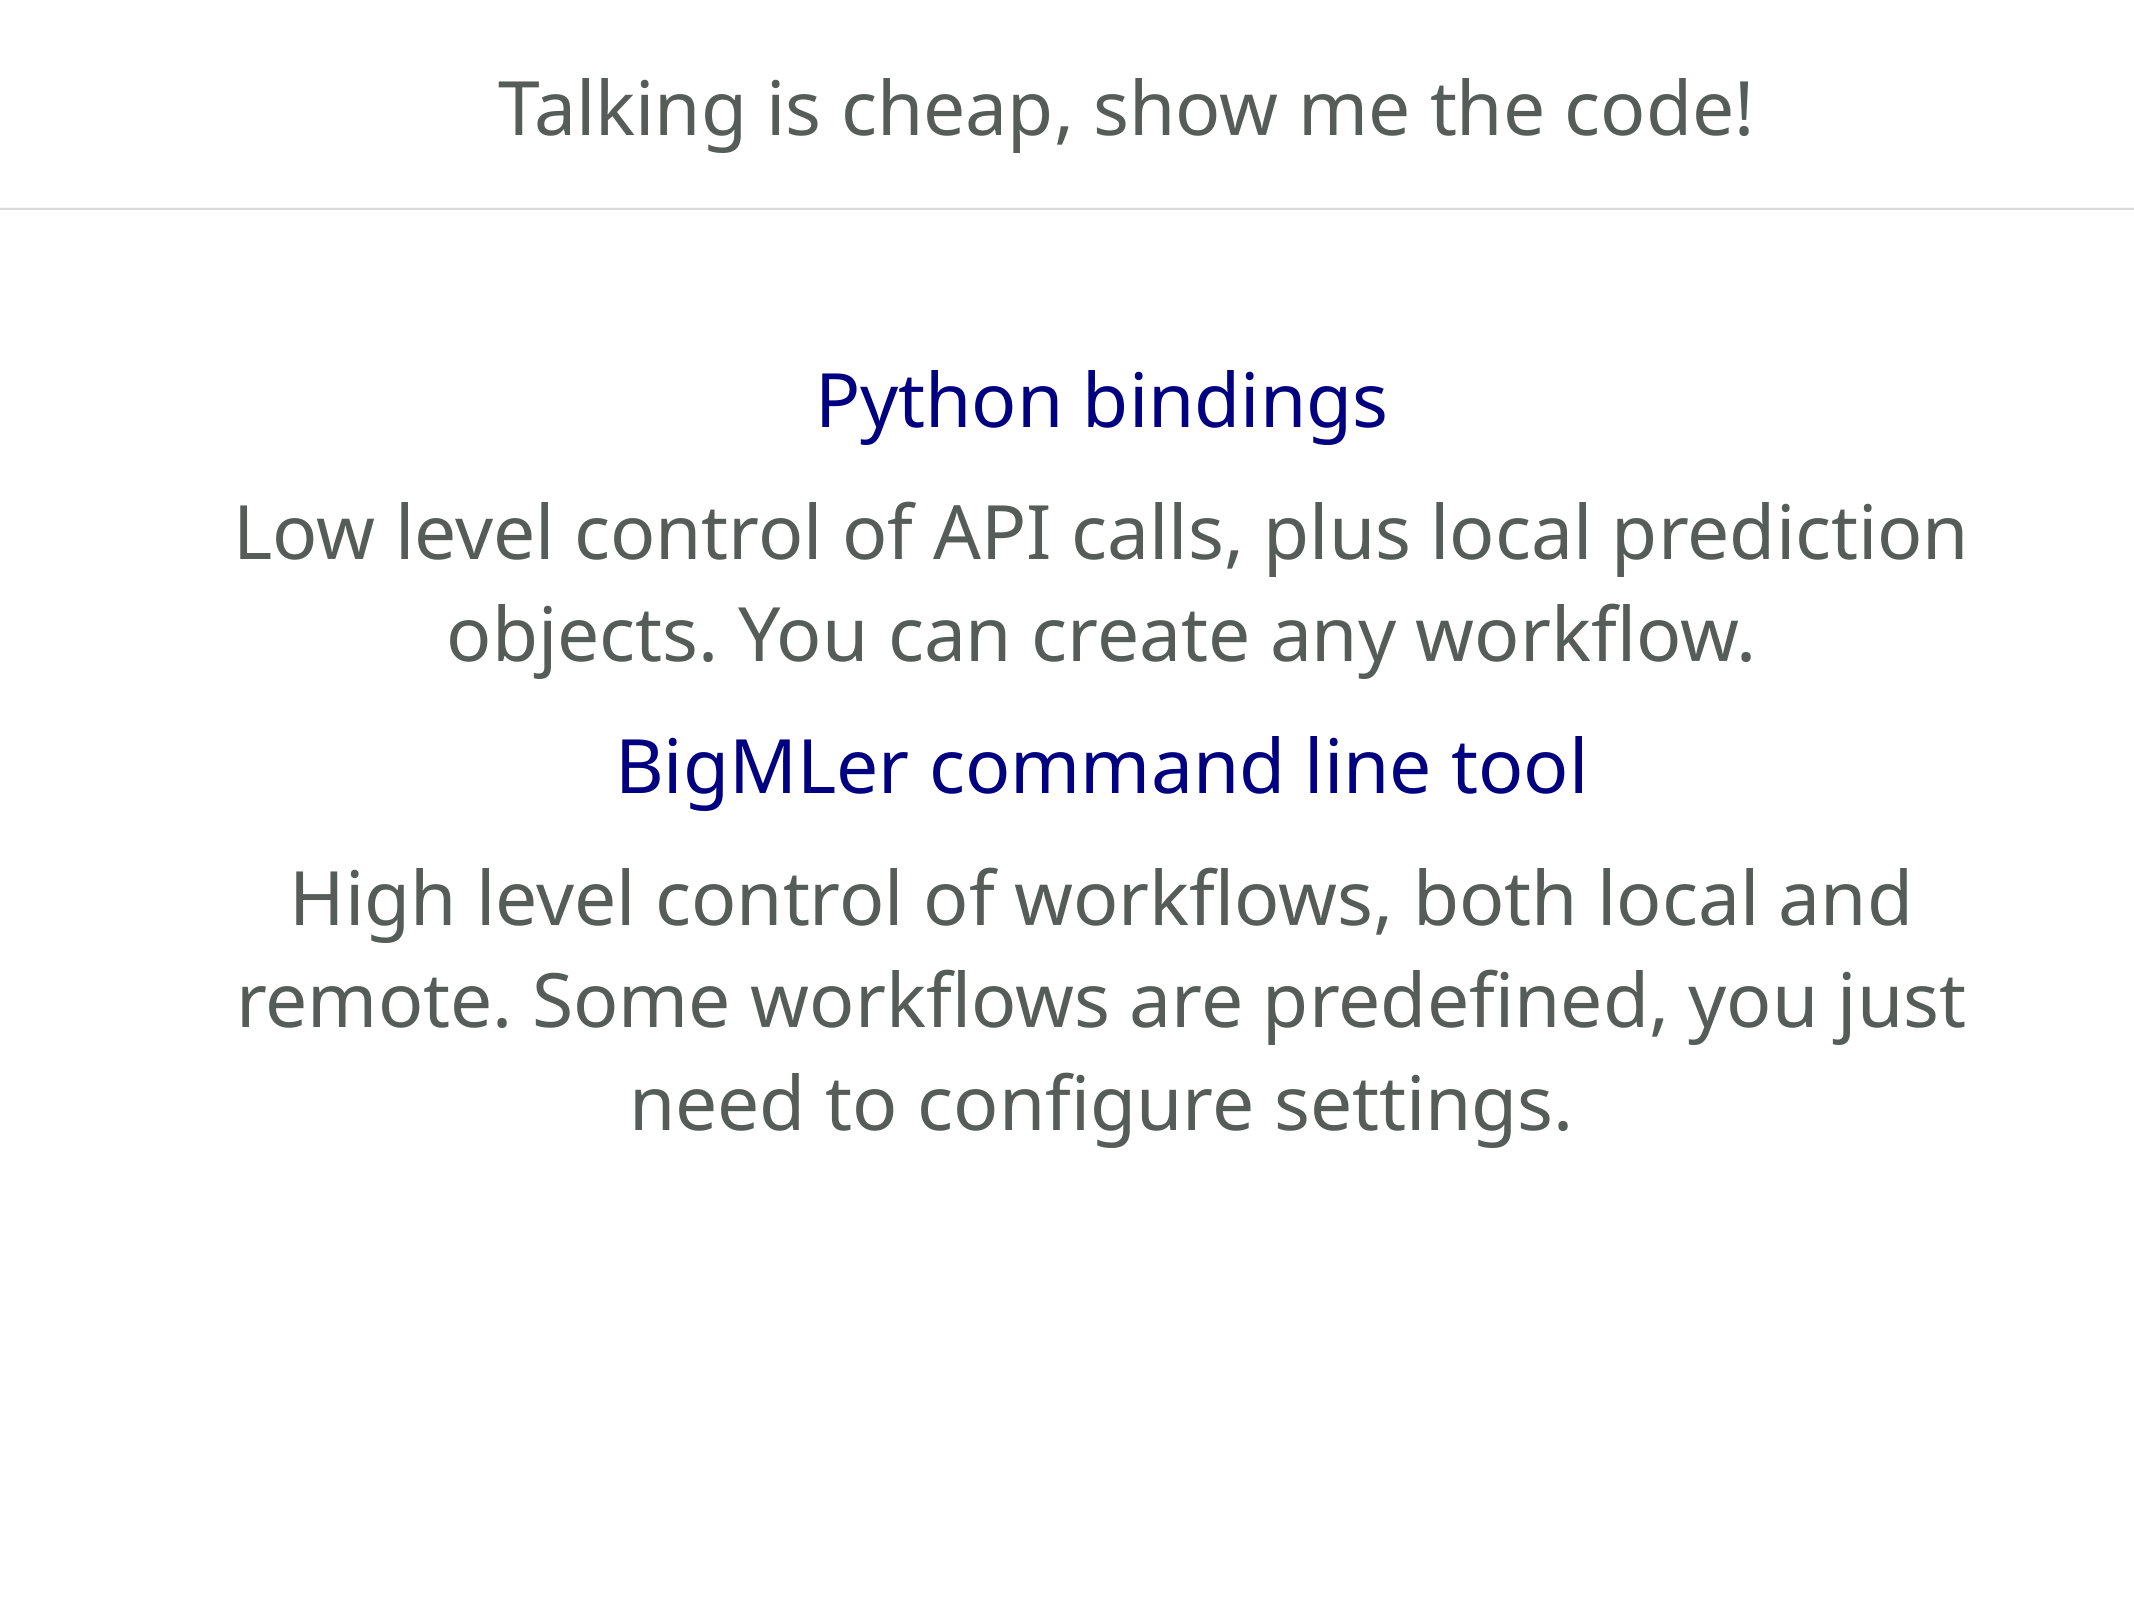

# Talking is cheap, show me the code!
Python bindings
Low level control of API calls, plus local prediction objects. You can create any workflow.
BigMLer command line tool
High level control of workflows, both local and remote. Some workflows are predefined, you just need to configure settings.